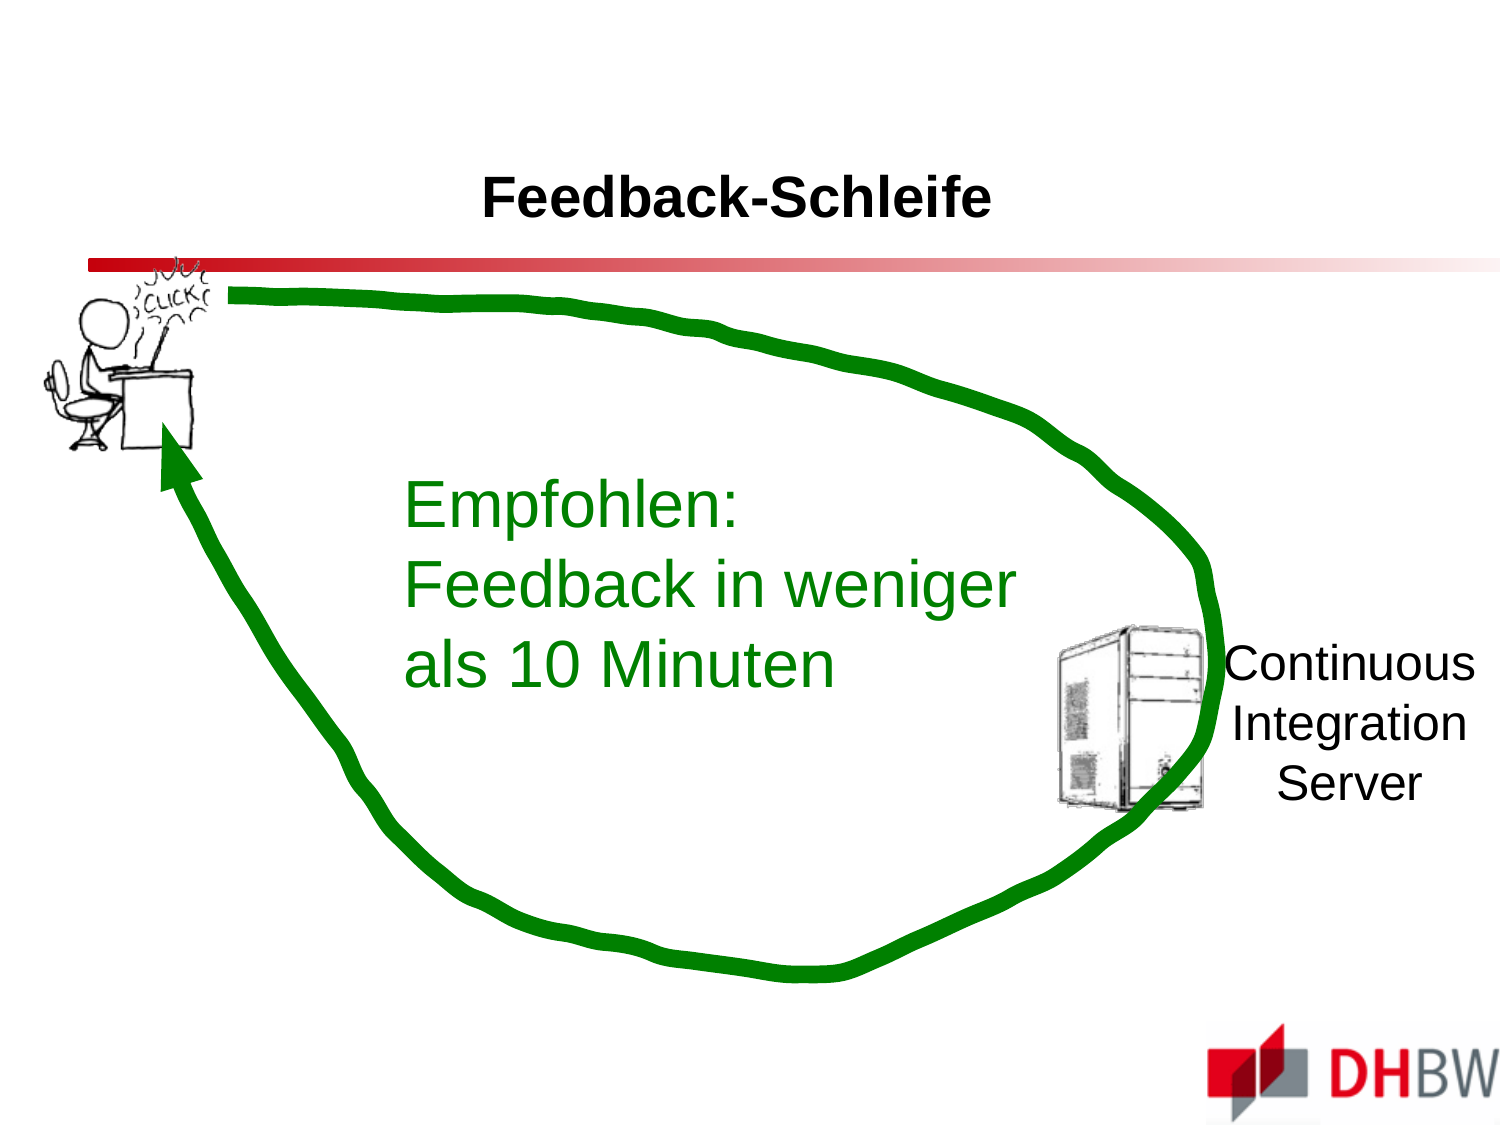

# Feedback-Schleife
Empfohlen:
Feedback in weniger
als 10 Minuten
Continuous
Integration
Server